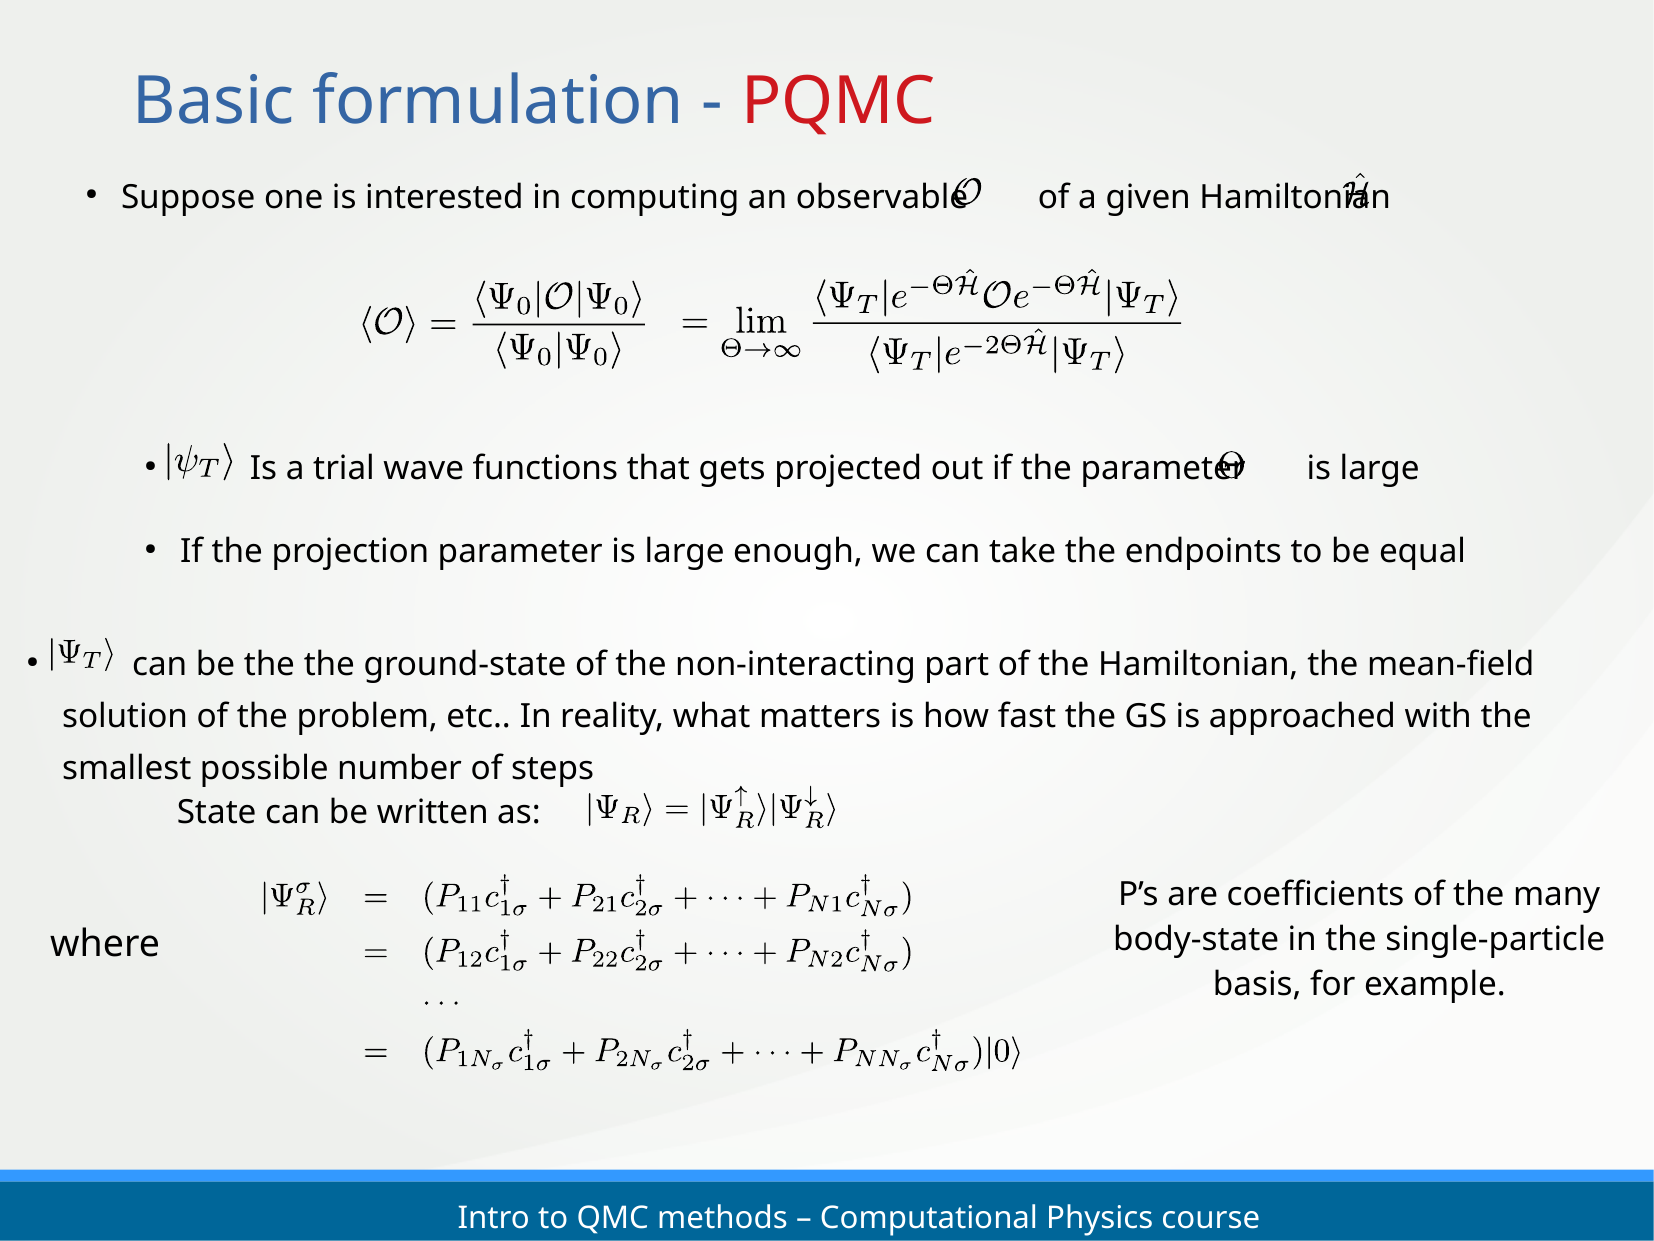

Basic formulation - PQMC
Suppose one is interested in computing an observable of a given Hamiltonian
 Is a trial wave functions that gets projected out if the parameter is large
If the projection parameter is large enough, we can take the endpoints to be equal
 can be the the ground-state of the non-interacting part of the Hamiltonian, the mean-field solution of the problem, etc.. In reality, what matters is how fast the GS is approached with the smallest possible number of steps
State can be written as:
P’s are coefficients of the many
body-state in the single-particle
basis, for example.
where